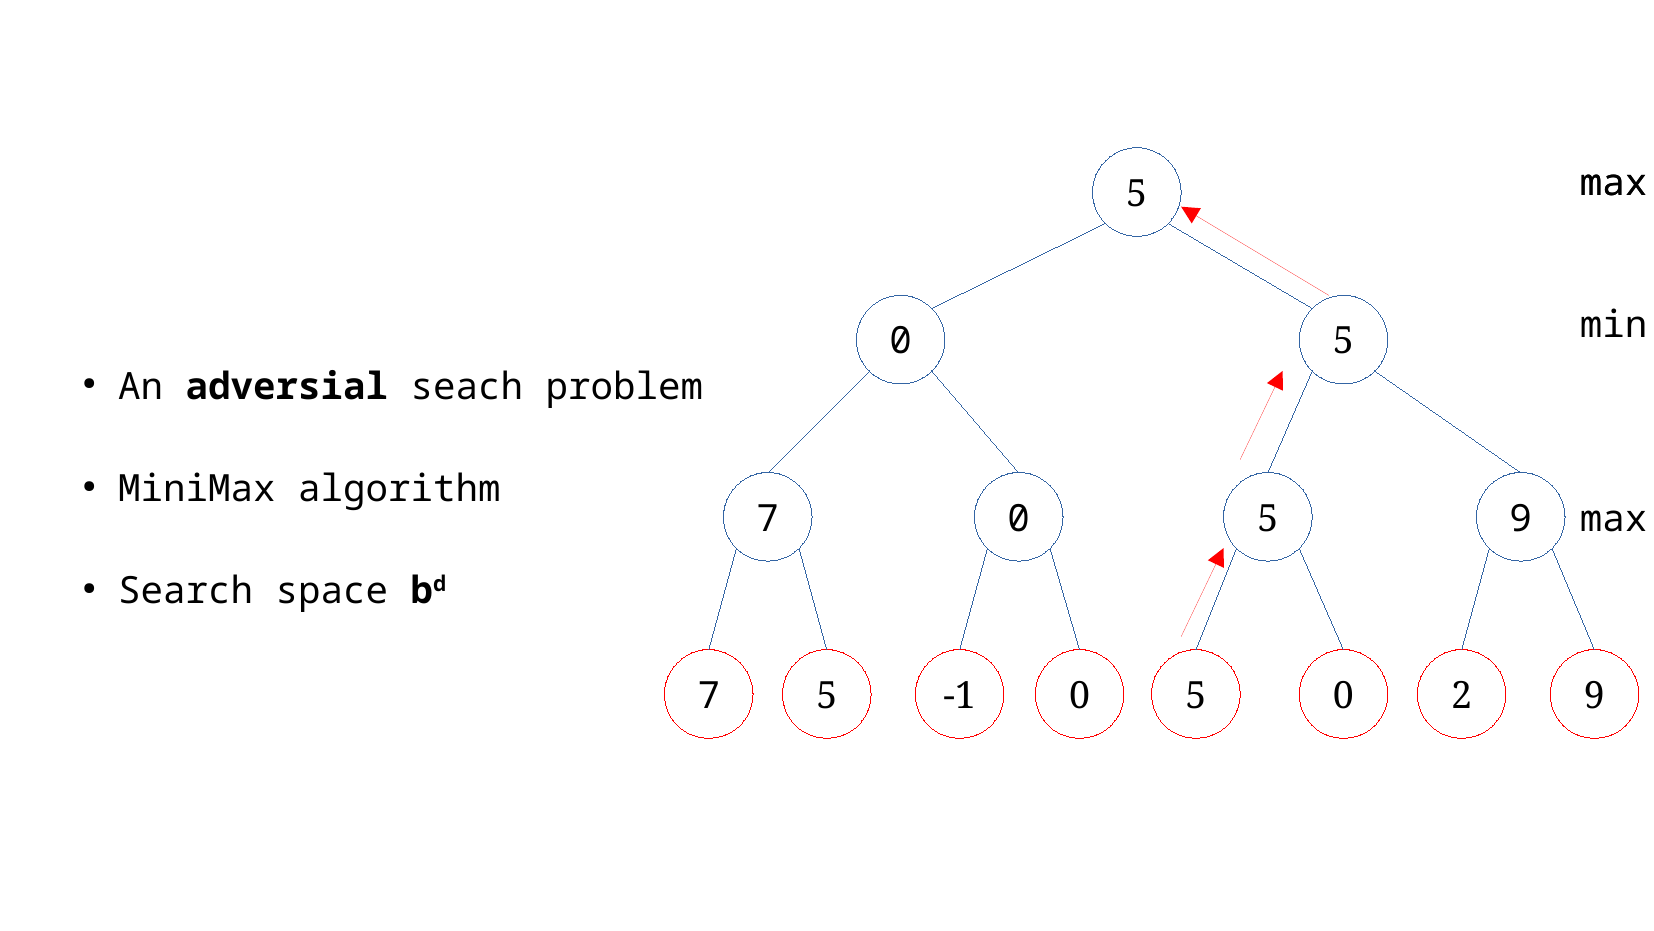

5
max
max
# An adversial seach problem
MiniMax algorithm
Search space bd
min
0
5
7
0
5
9
max
7
5
-1
0
5
0
2
9